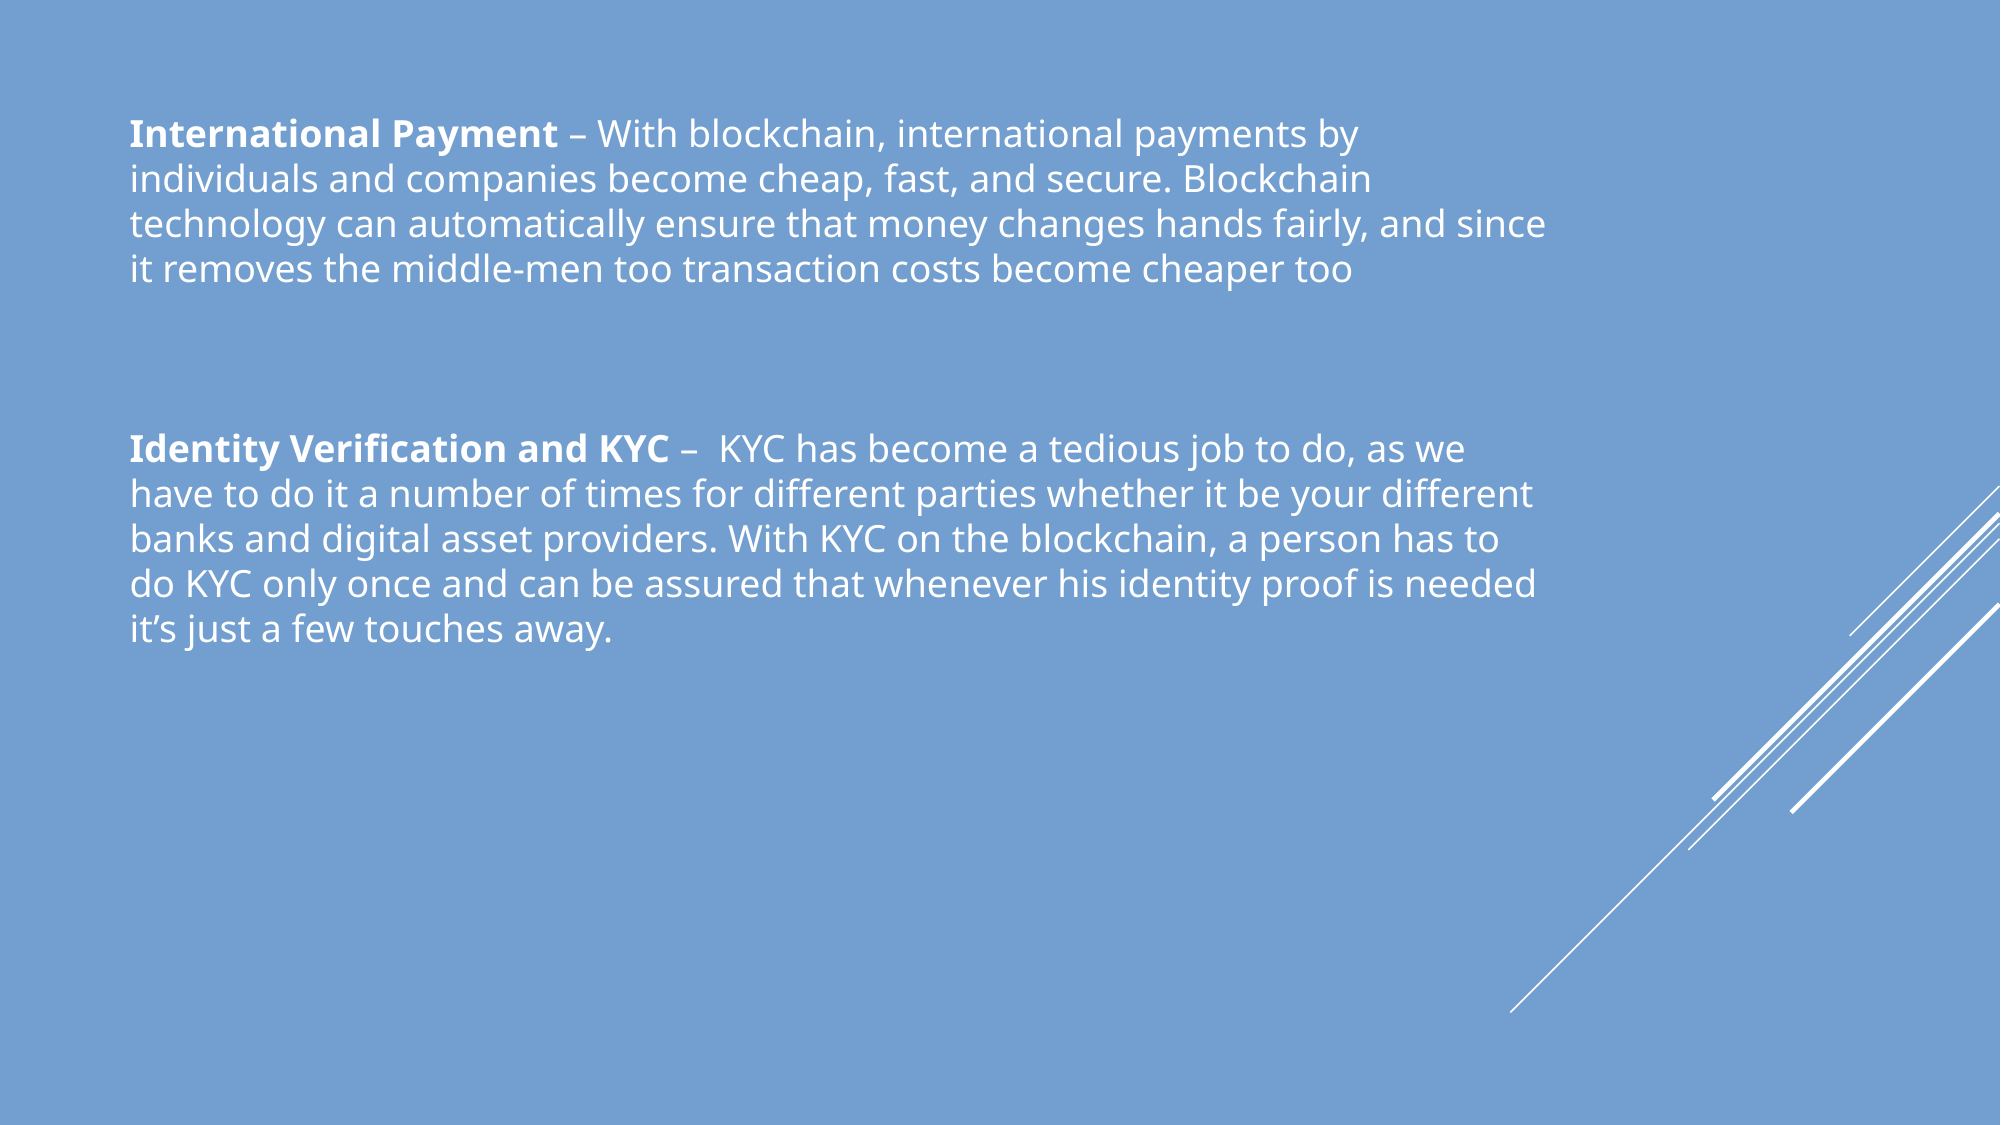

International Payment – With blockchain, international payments by individuals and companies become cheap, fast, and secure. Blockchain technology can automatically ensure that money changes hands fairly, and since it removes the middle-men too transaction costs become cheaper too
Identity Verification and KYC –  KYC has become a tedious job to do, as we have to do it a number of times for different parties whether it be your different banks and digital asset providers. With KYC on the blockchain, a person has to do KYC only once and can be assured that whenever his identity proof is needed it’s just a few touches away.